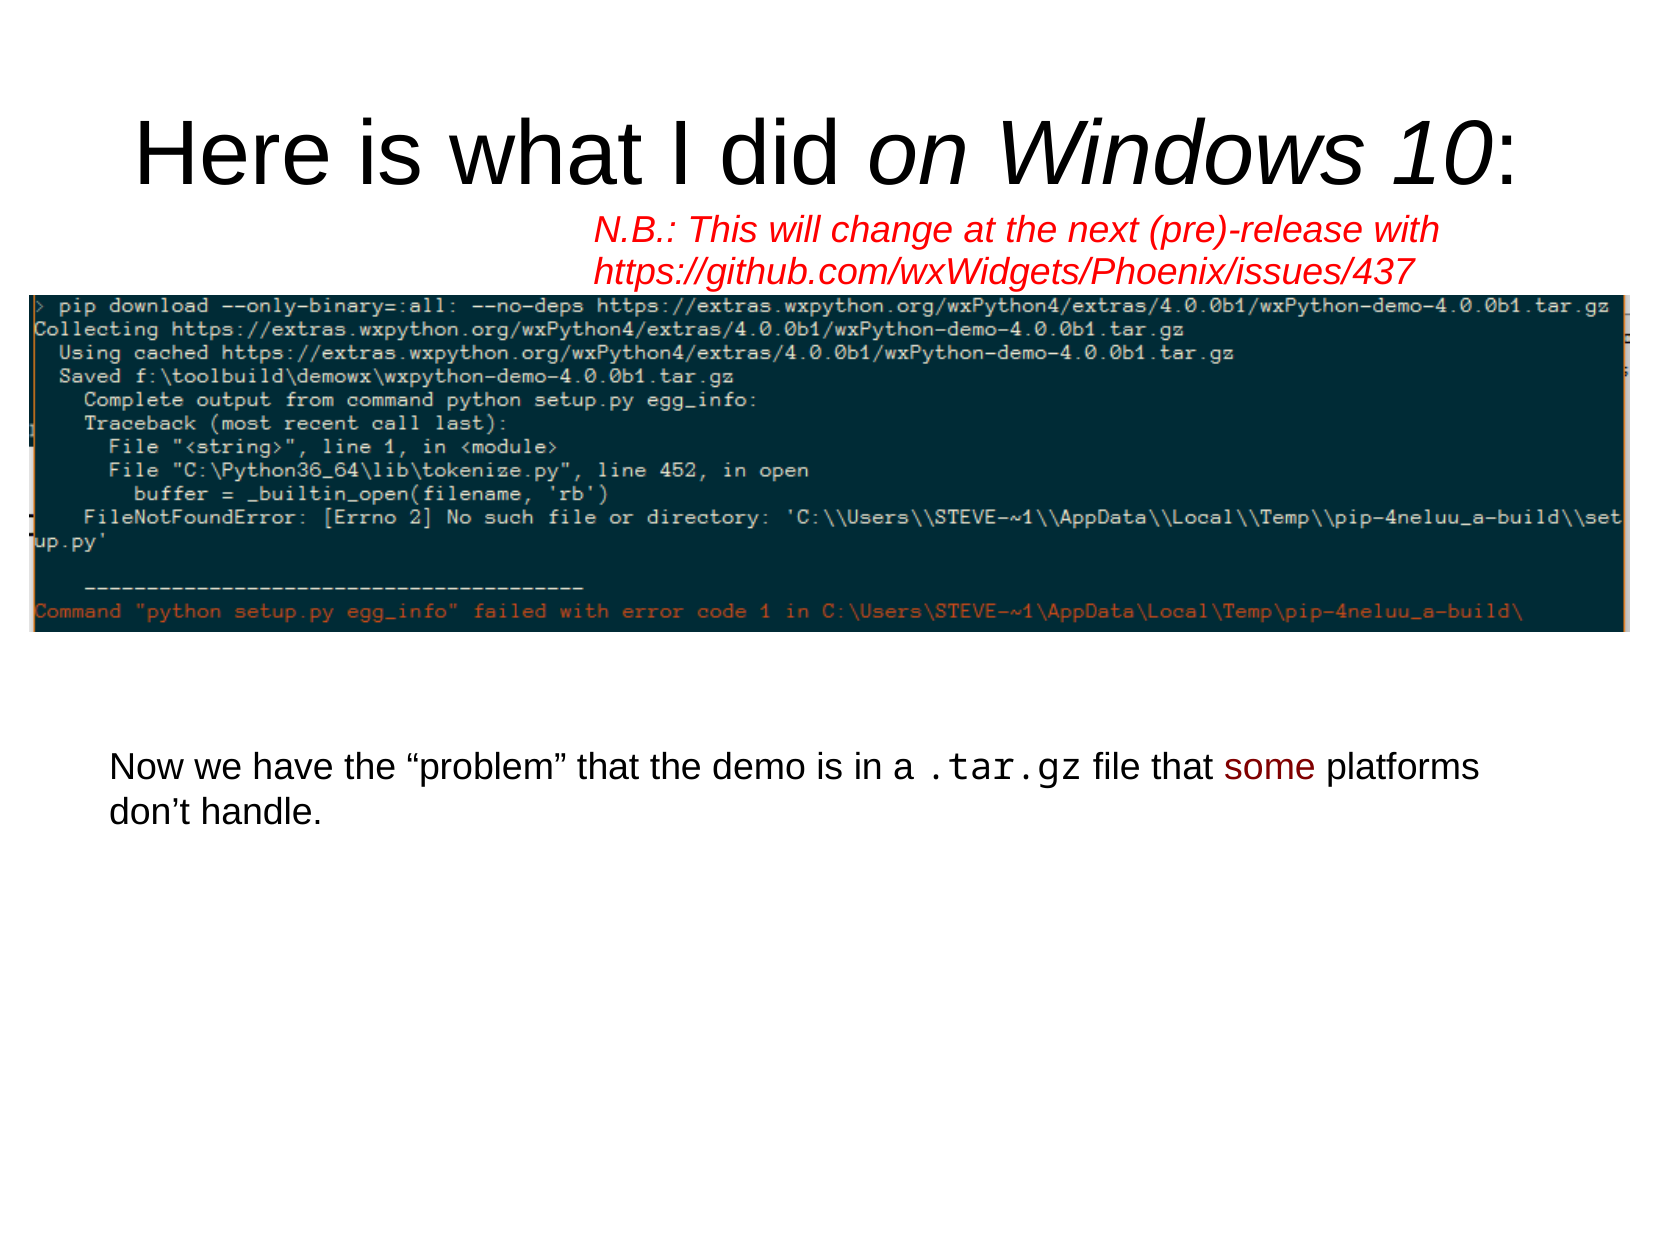

# Here is what I did on Windows 10:
N.B.: This will change at the next (pre)-release with https://github.com/wxWidgets/Phoenix/issues/437
Now we have the “problem” that the demo is in a .tar.gz file that some platforms don’t handle.